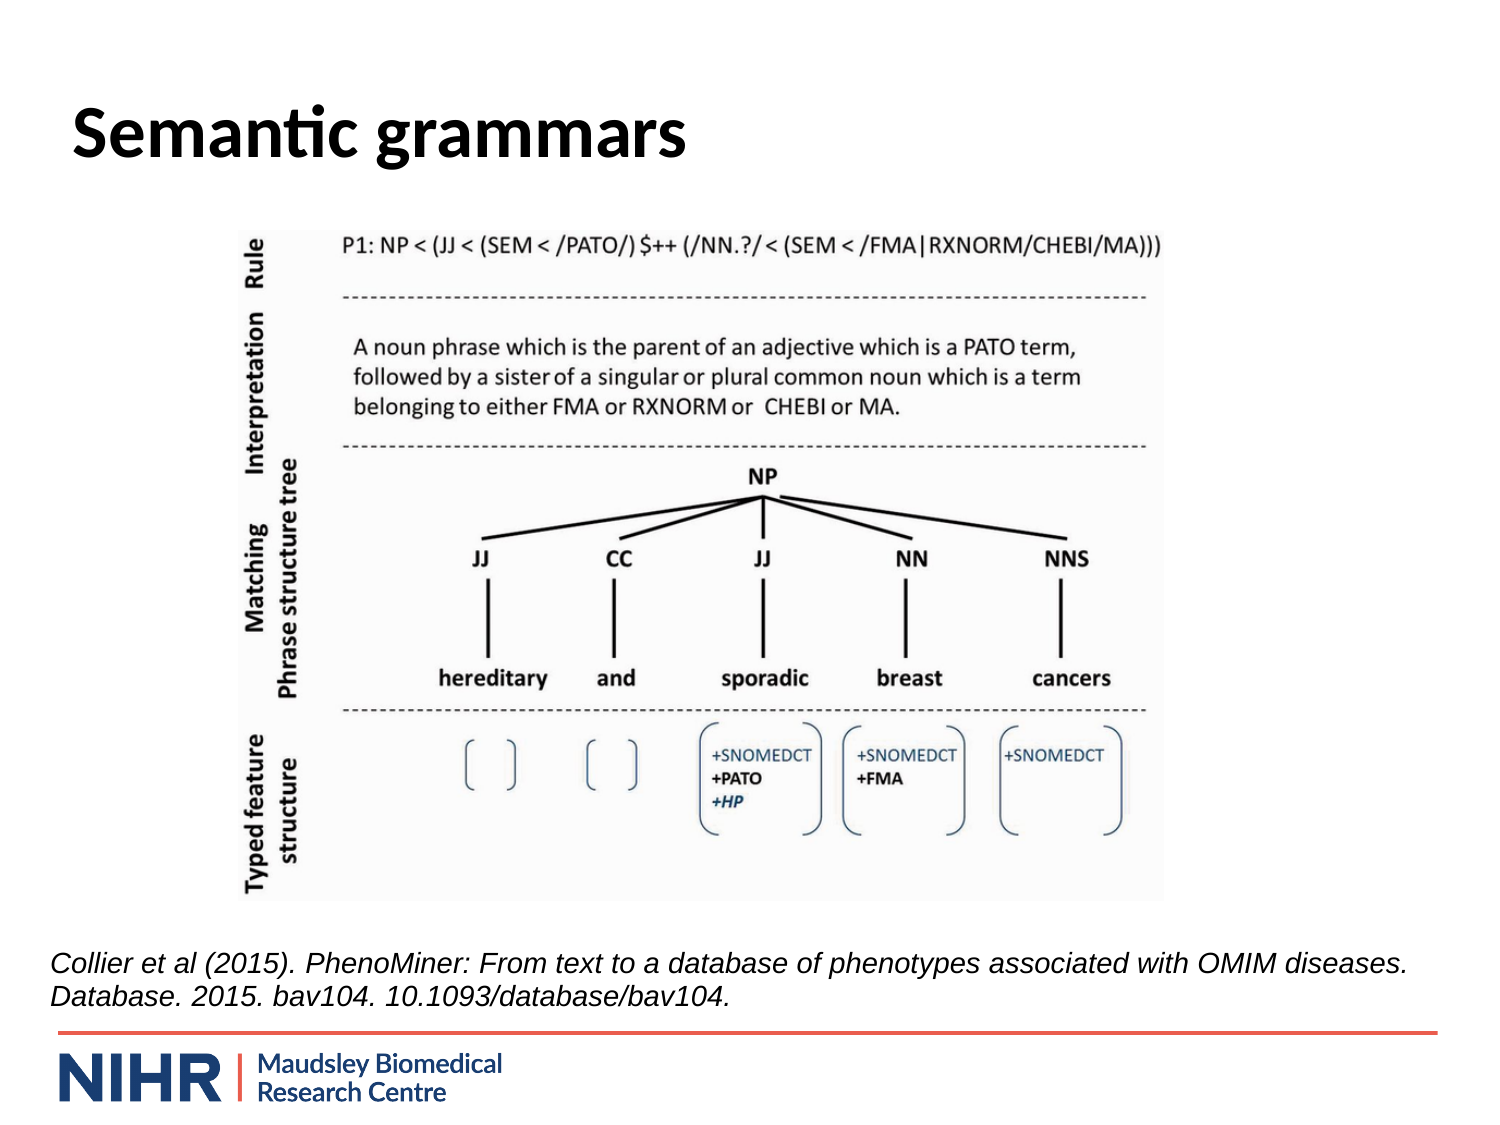

# Semantic grammars
Collier et al (2015). PhenoMiner: From text to a database of phenotypes associated with OMIM diseases. Database. 2015. bav104. 10.1093/database/bav104.